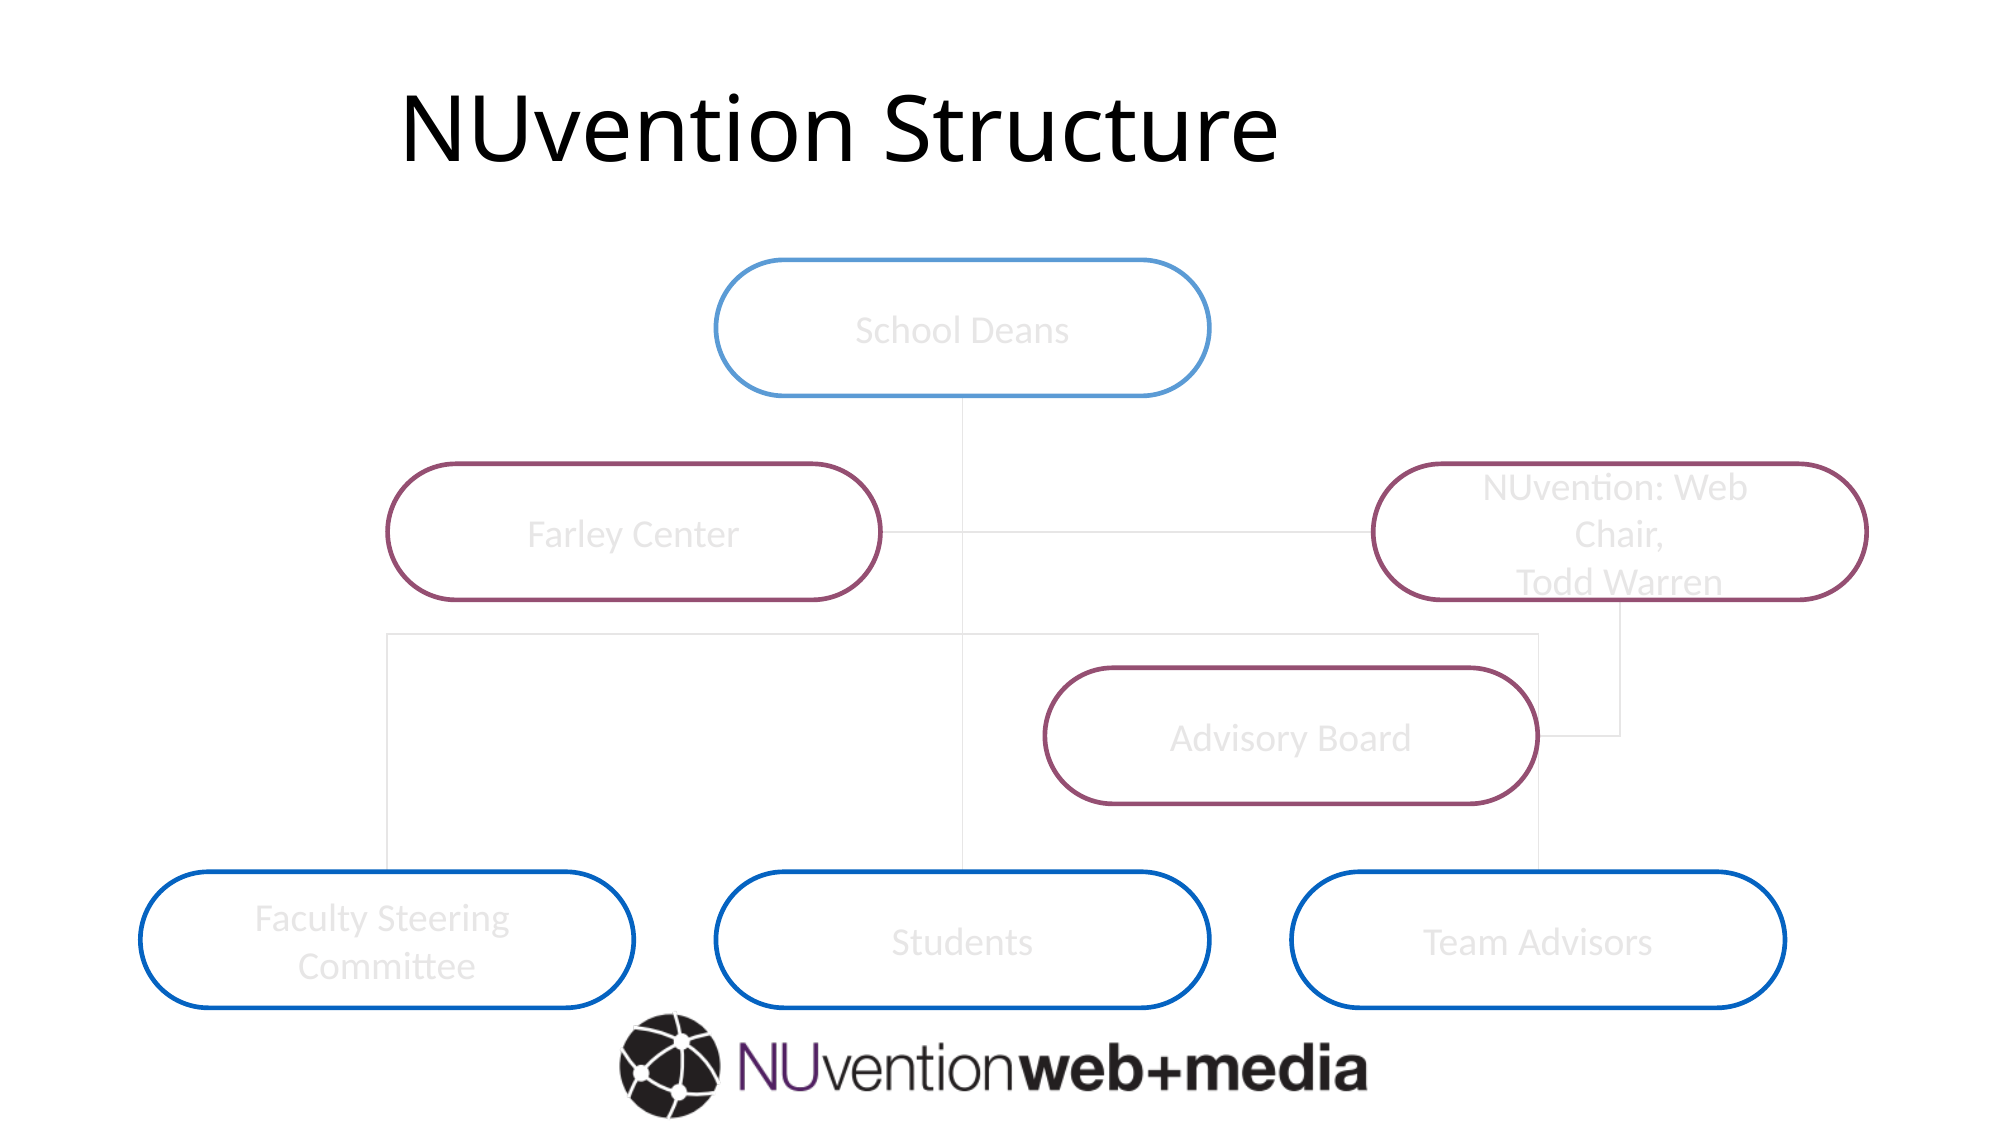

# NUvention Structure
School Deans
Farley Center
NUvention: Web
Chair,
Todd Warren
Advisory Board
Faculty Steering
Committee
Students
Team Advisors